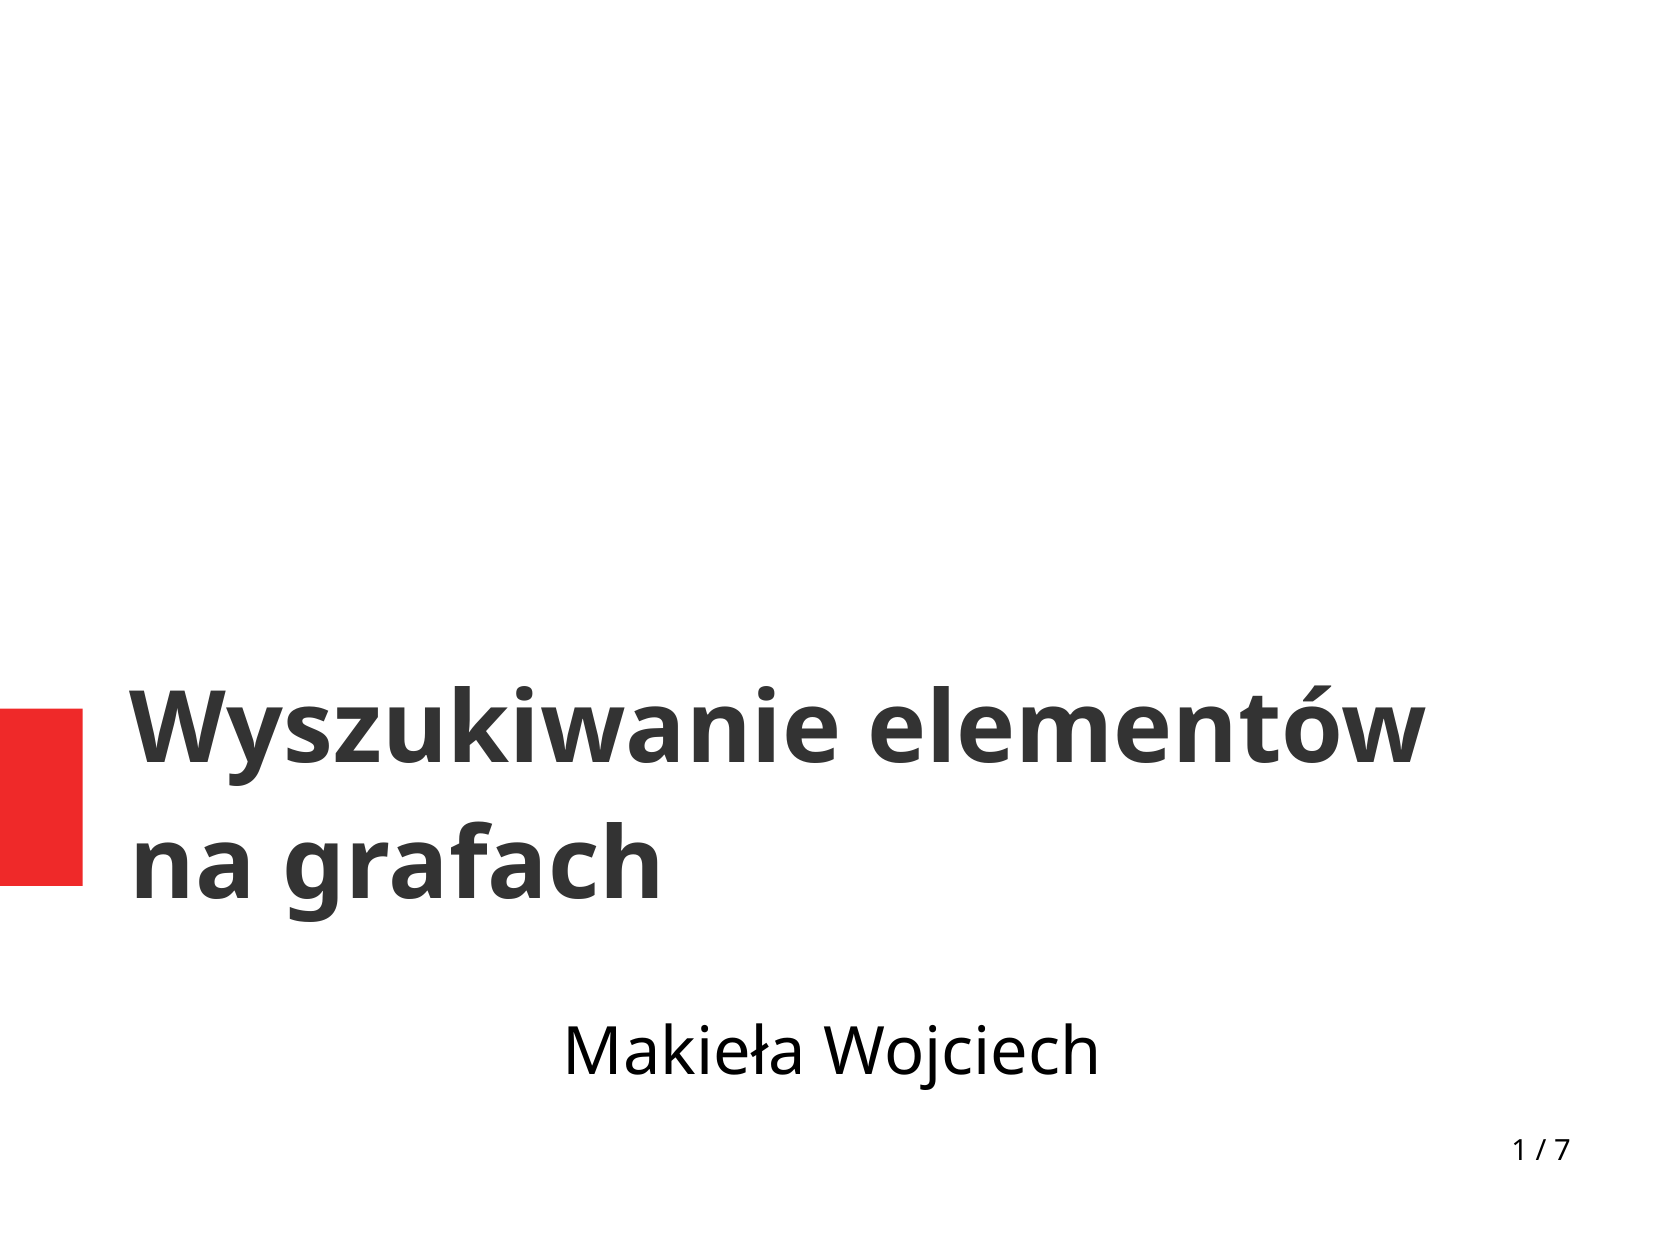

# Wyszukiwanie elementów na grafach
Makieła Wojciech
1